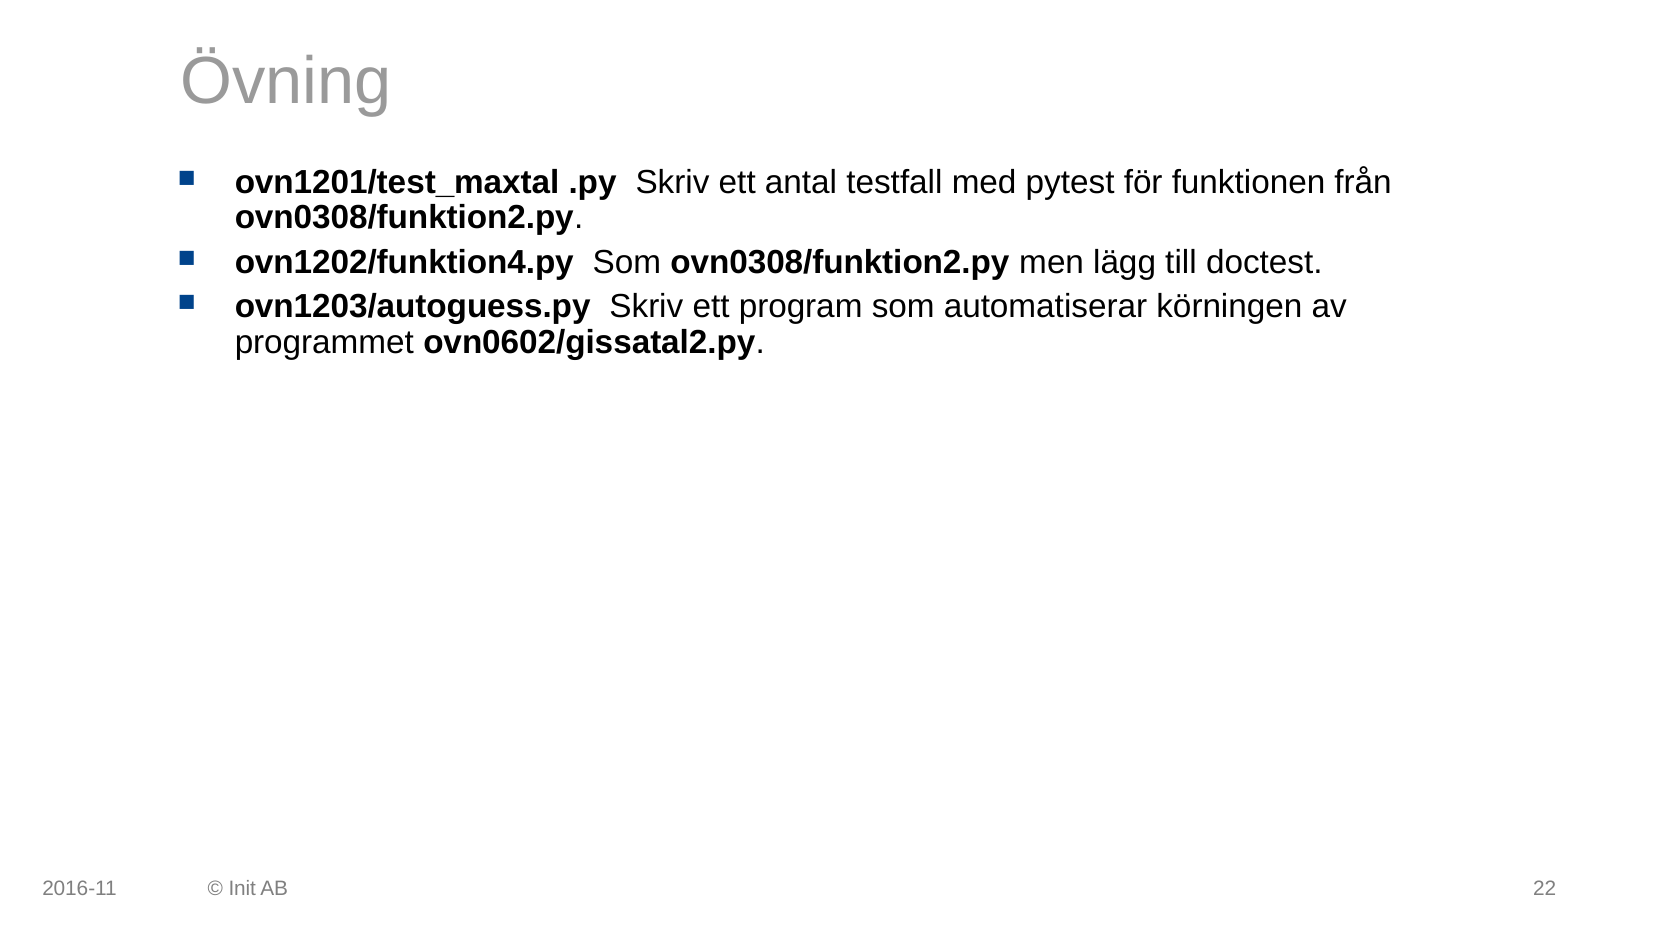

Övning
ovn1201/test_maxtal .py Skriv ett antal testfall med pytest för funktionen från ovn0308/funktion2.py.
ovn1202/funktion4.py Som ovn0308/funktion2.py men lägg till doctest.
ovn1203/autoguess.py Skriv ett program som automatiserar körningen av programmet ovn0602/gissatal2.py.
2016-11
© Init AB